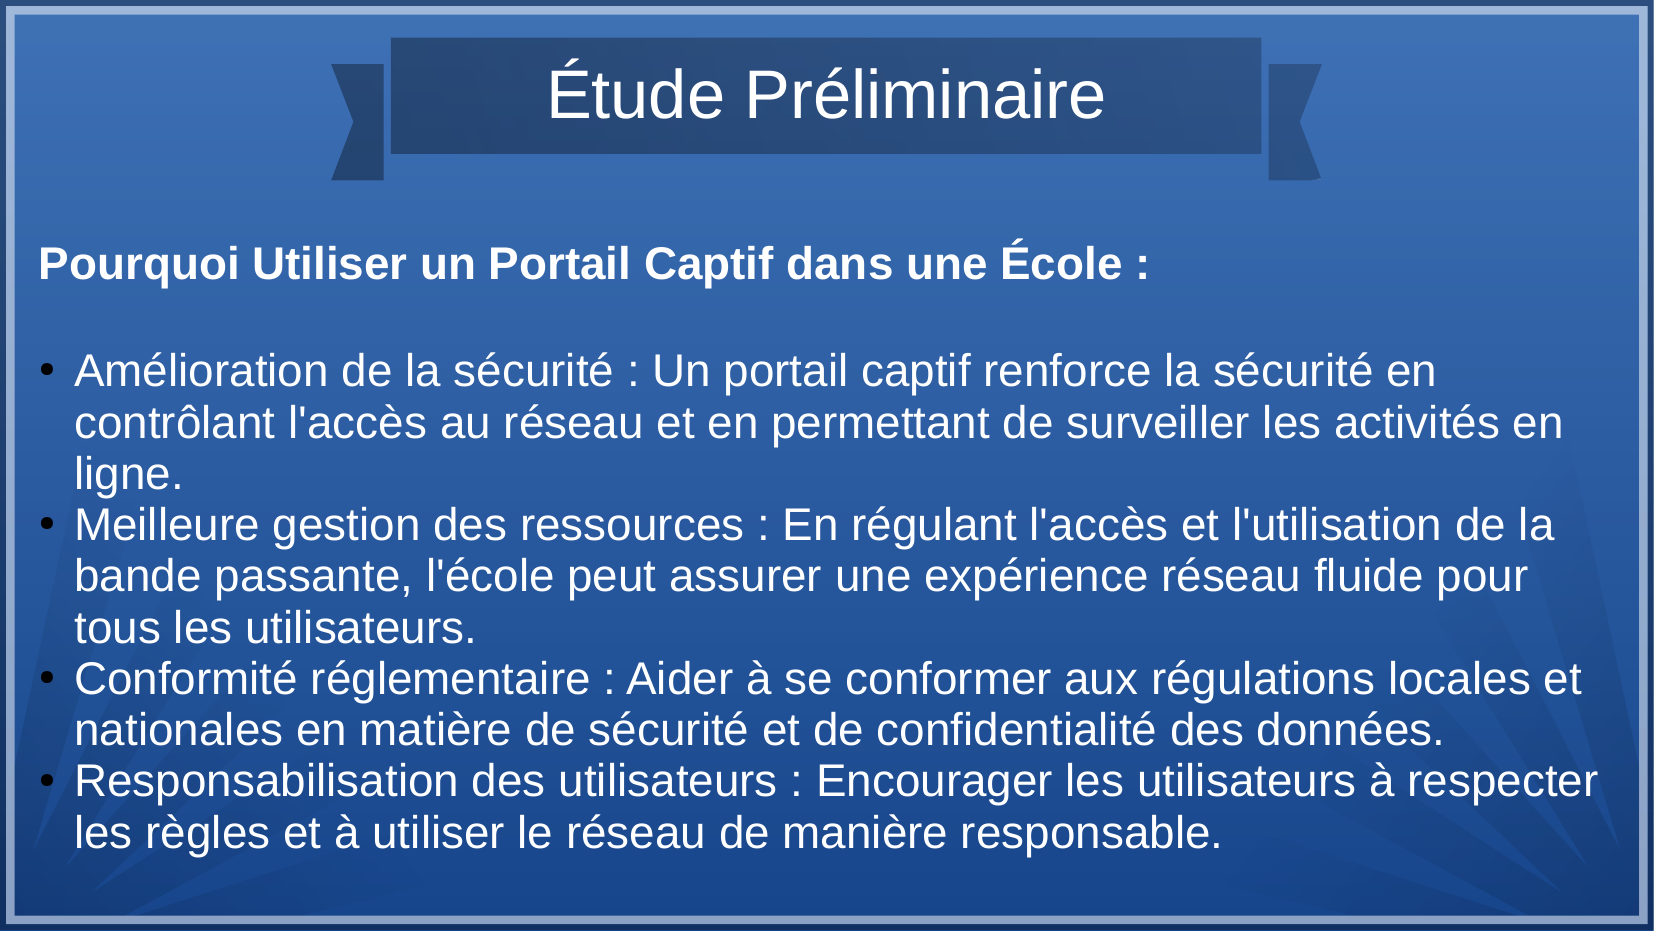

# Étude Préliminaire
Pourquoi Utiliser un Portail Captif dans une École :
Amélioration de la sécurité : Un portail captif renforce la sécurité en contrôlant l'accès au réseau et en permettant de surveiller les activités en ligne.
Meilleure gestion des ressources : En régulant l'accès et l'utilisation de la bande passante, l'école peut assurer une expérience réseau fluide pour tous les utilisateurs.
Conformité réglementaire : Aider à se conformer aux régulations locales et nationales en matière de sécurité et de confidentialité des données.
Responsabilisation des utilisateurs : Encourager les utilisateurs à respecter les règles et à utiliser le réseau de manière responsable.